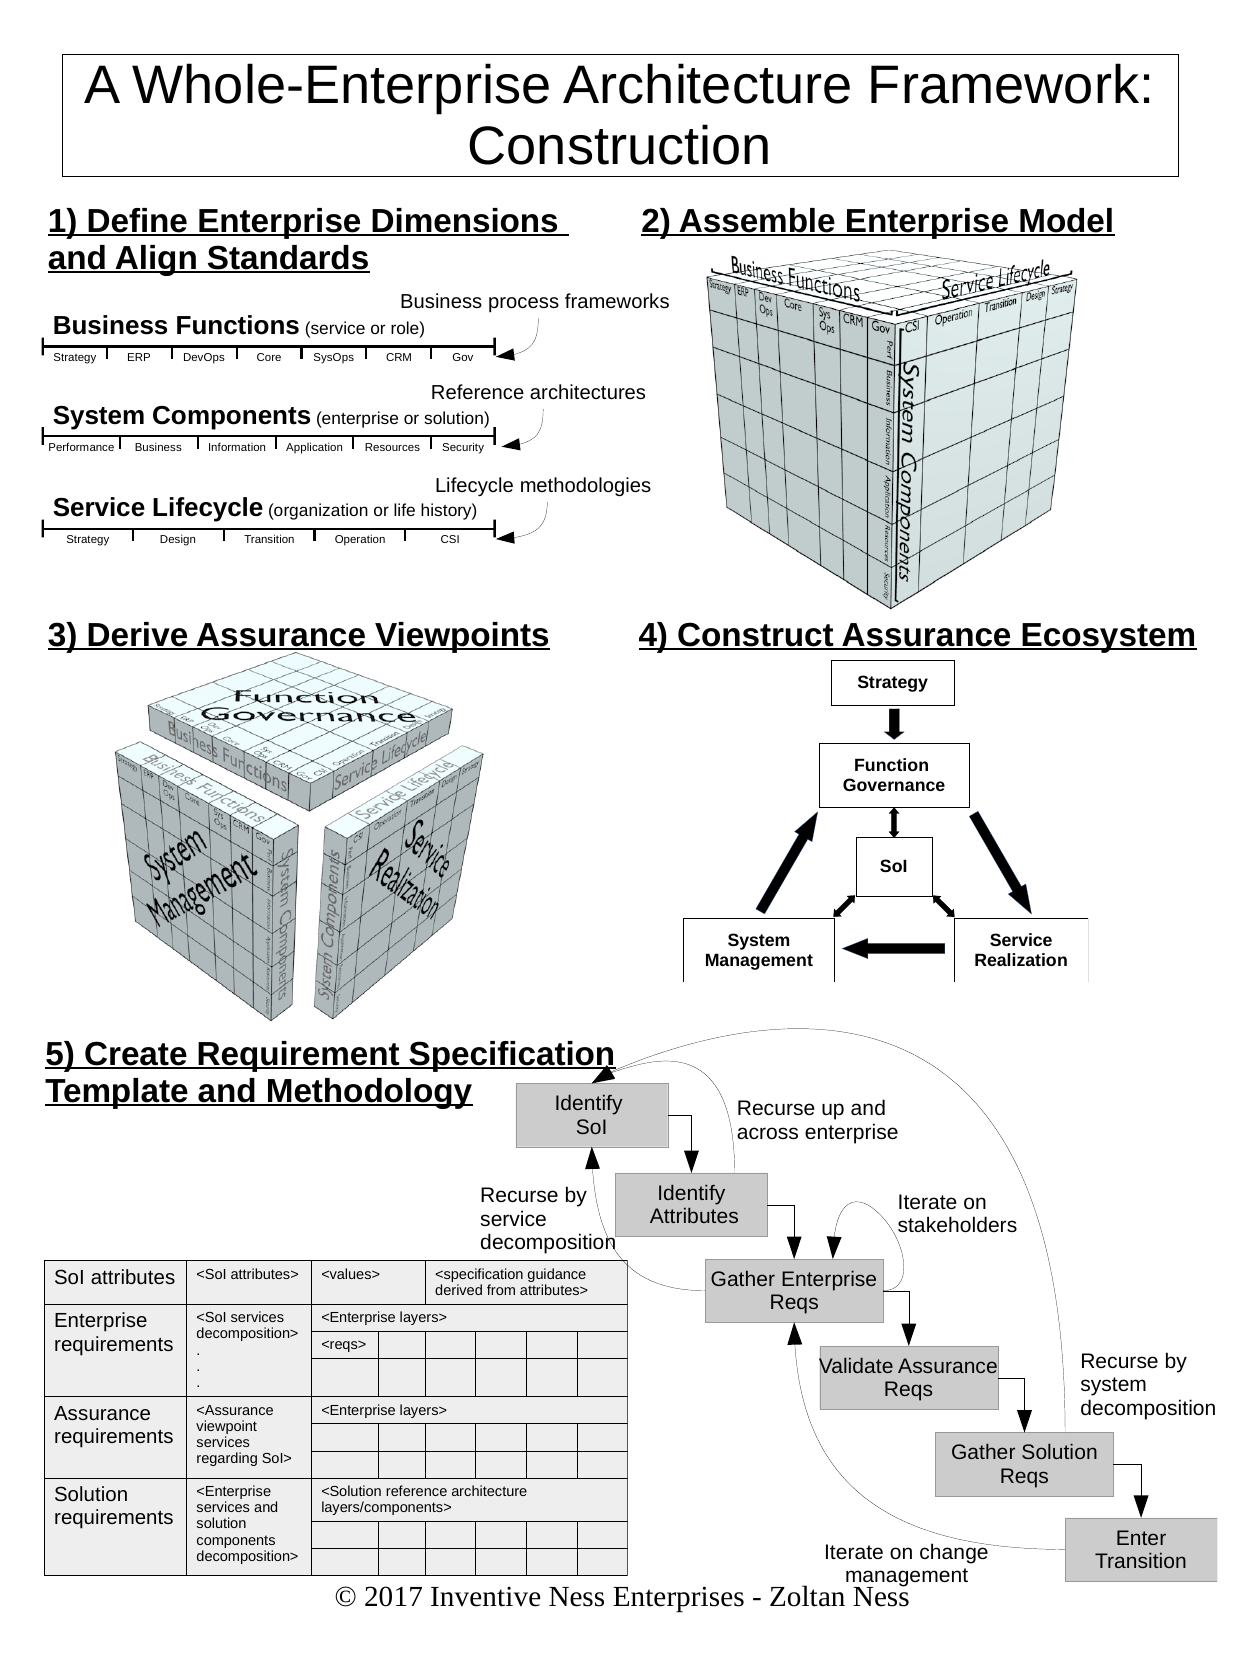

# A Whole-Enterprise Architecture Framework: Construction
1) Define Enterprise Dimensions and Align Standards
2) Assemble Enterprise Model
3) Derive Assurance Viewpoints
4) Construct Assurance Ecosystem
5) Create Requirement Specification
Template and Methodology
© 2017 Inventive Ness Enterprises - Zoltan Ness